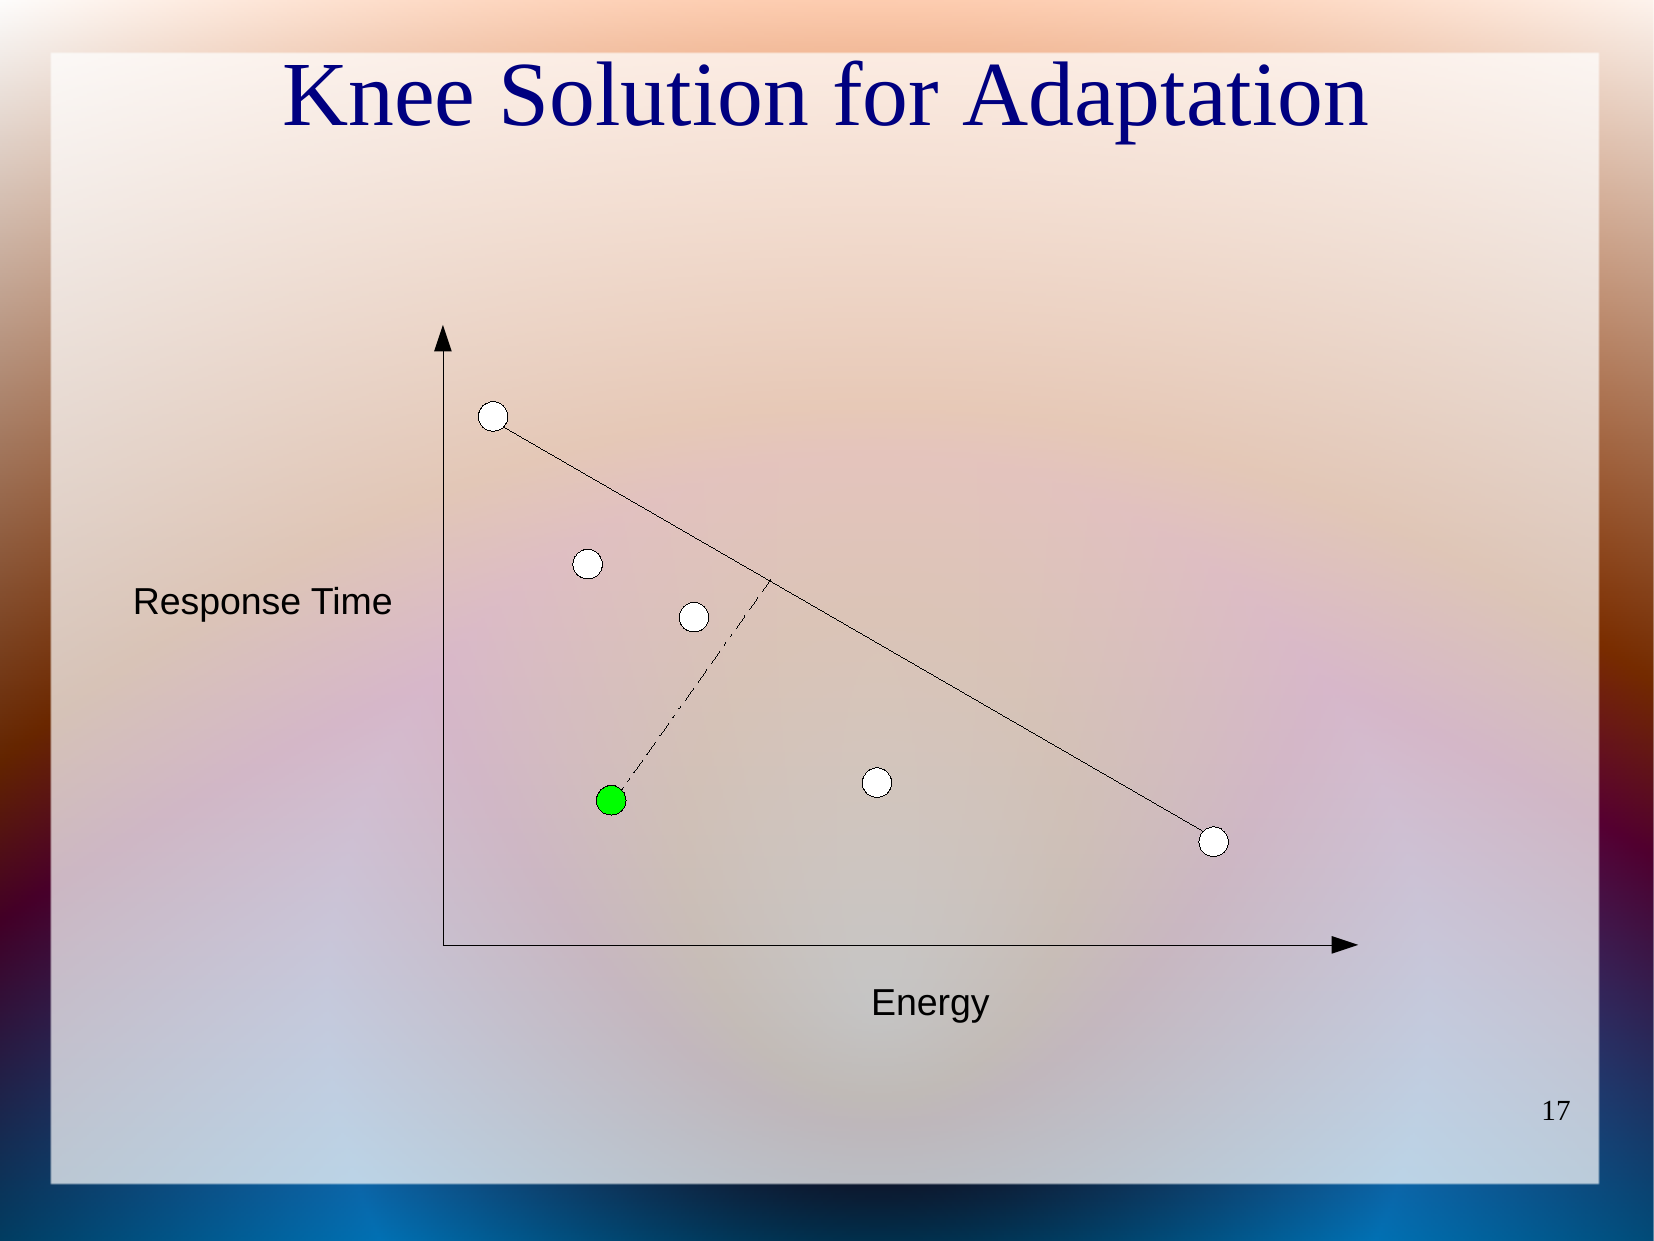

# Knee Solution for Adaptation
Response Time
Energy
17